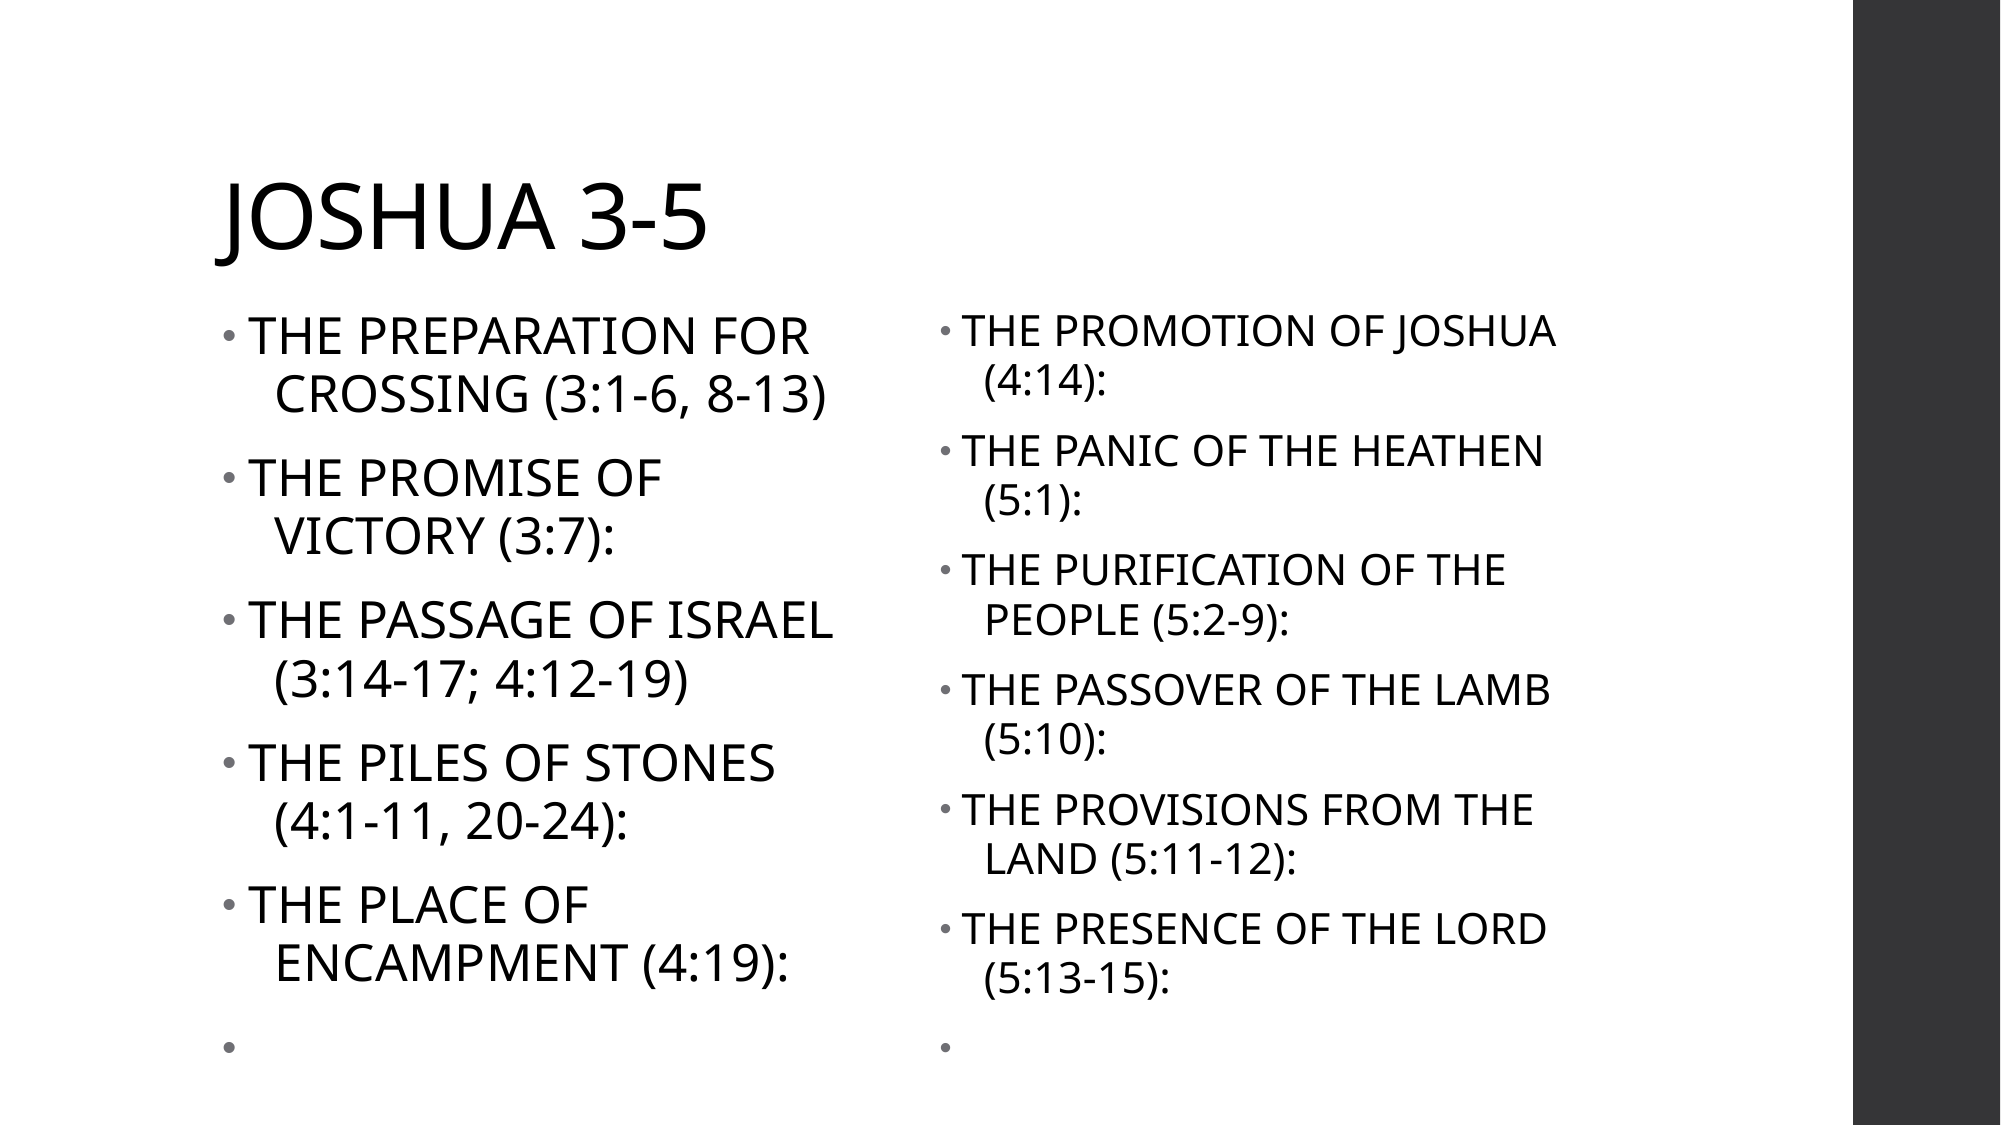

# JOSHUA 3-5
THE PREPARATION FOR CROSSING (3:1-6, 8-13)
THE PROMISE OF VICTORY (3:7):
THE PASSAGE OF ISRAEL (3:14-17; 4:12-19)
THE PILES OF STONES (4:1-11, 20-24):
THE PLACE OF ENCAMPMENT (4:19):
THE PROMOTION OF JOSHUA (4:14):
THE PANIC OF THE HEATHEN (5:1):
THE PURIFICATION OF THE PEOPLE (5:2-9):
THE PASSOVER OF THE LAMB (5:10):
THE PROVISIONS FROM THE LAND (5:11-12):
THE PRESENCE OF THE LORD (5:13-15):